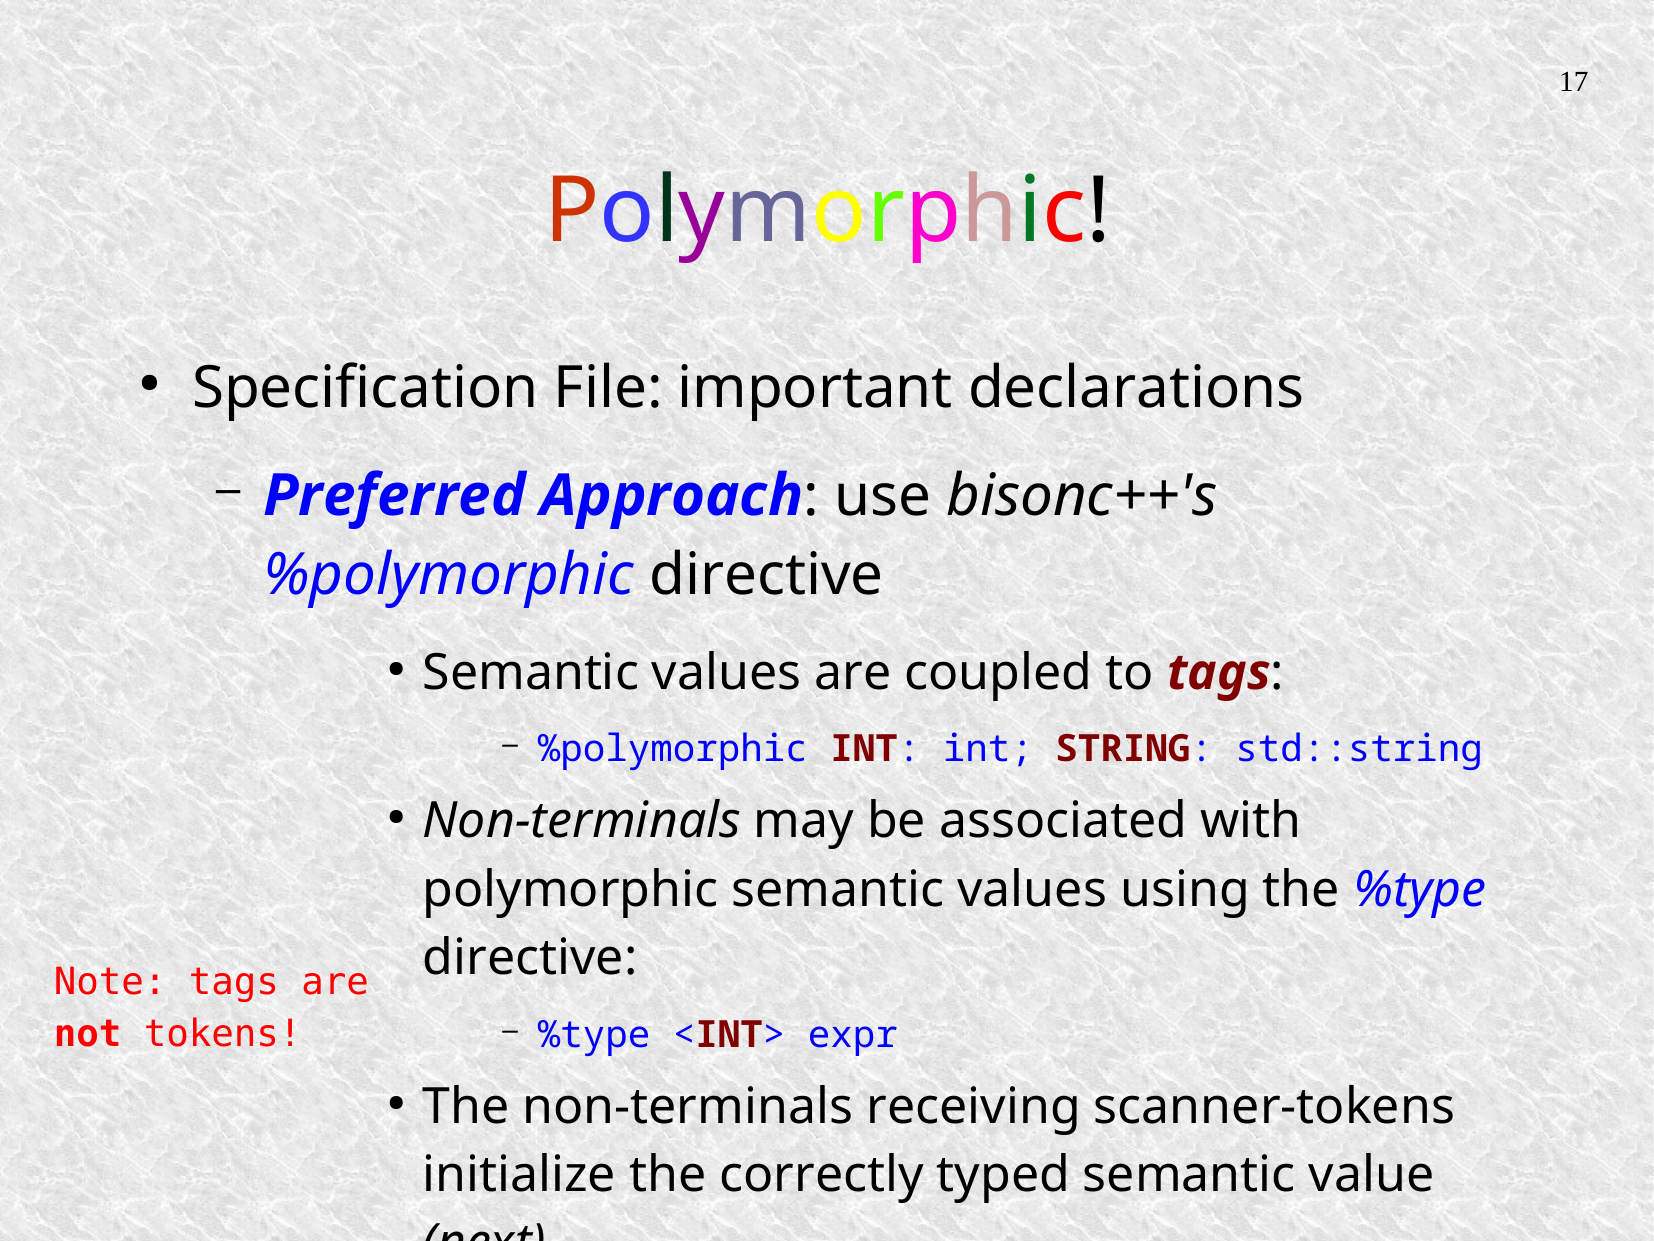

17
# Polymorphic!
Specification File: important declarations
Preferred Approach: use bisonc++'s %polymorphic directive
Semantic values are coupled to tags:
%polymorphic INT: int; STRING: std::string
Non-terminals may be associated with polymorphic semantic values using the %type directive:
%type <INT> expr
The non-terminals receiving scanner-tokens initialize the correctly typed semantic value (next)
Note: tags are
not tokens!